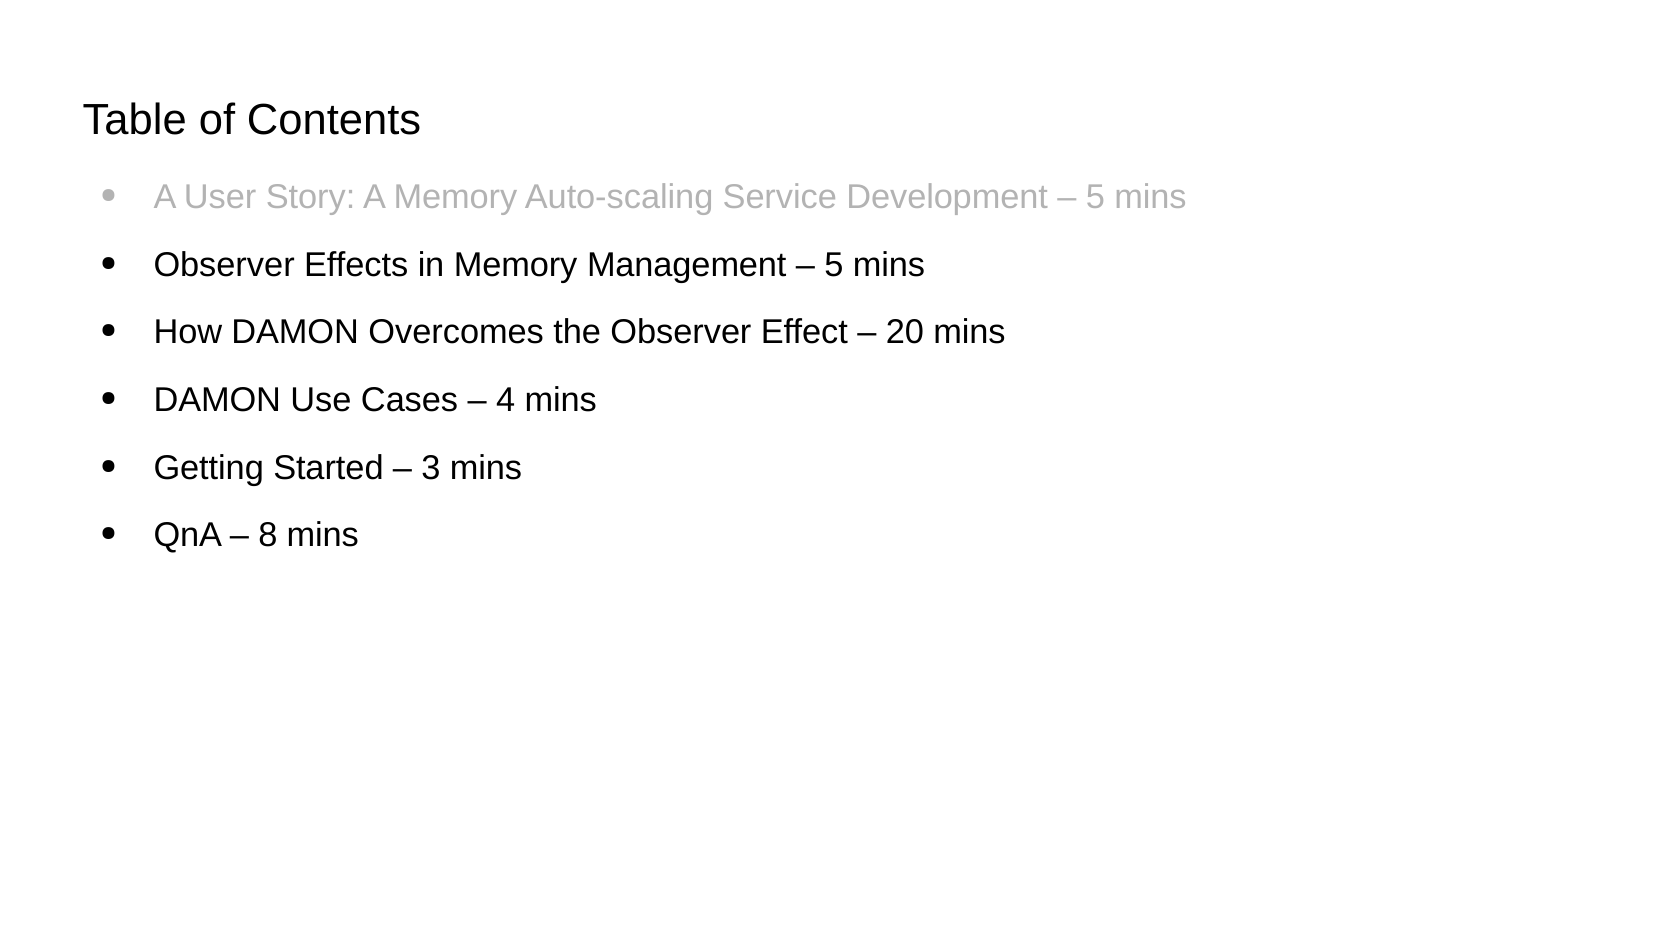

# Table of Contents
A User Story: A Memory Auto-scaling Service Development – 5 mins
Observer Effects in Memory Management – 5 mins
How DAMON Overcomes the Observer Effect – 20 mins
DAMON Use Cases – 4 mins
Getting Started – 3 mins
QnA – 8 mins